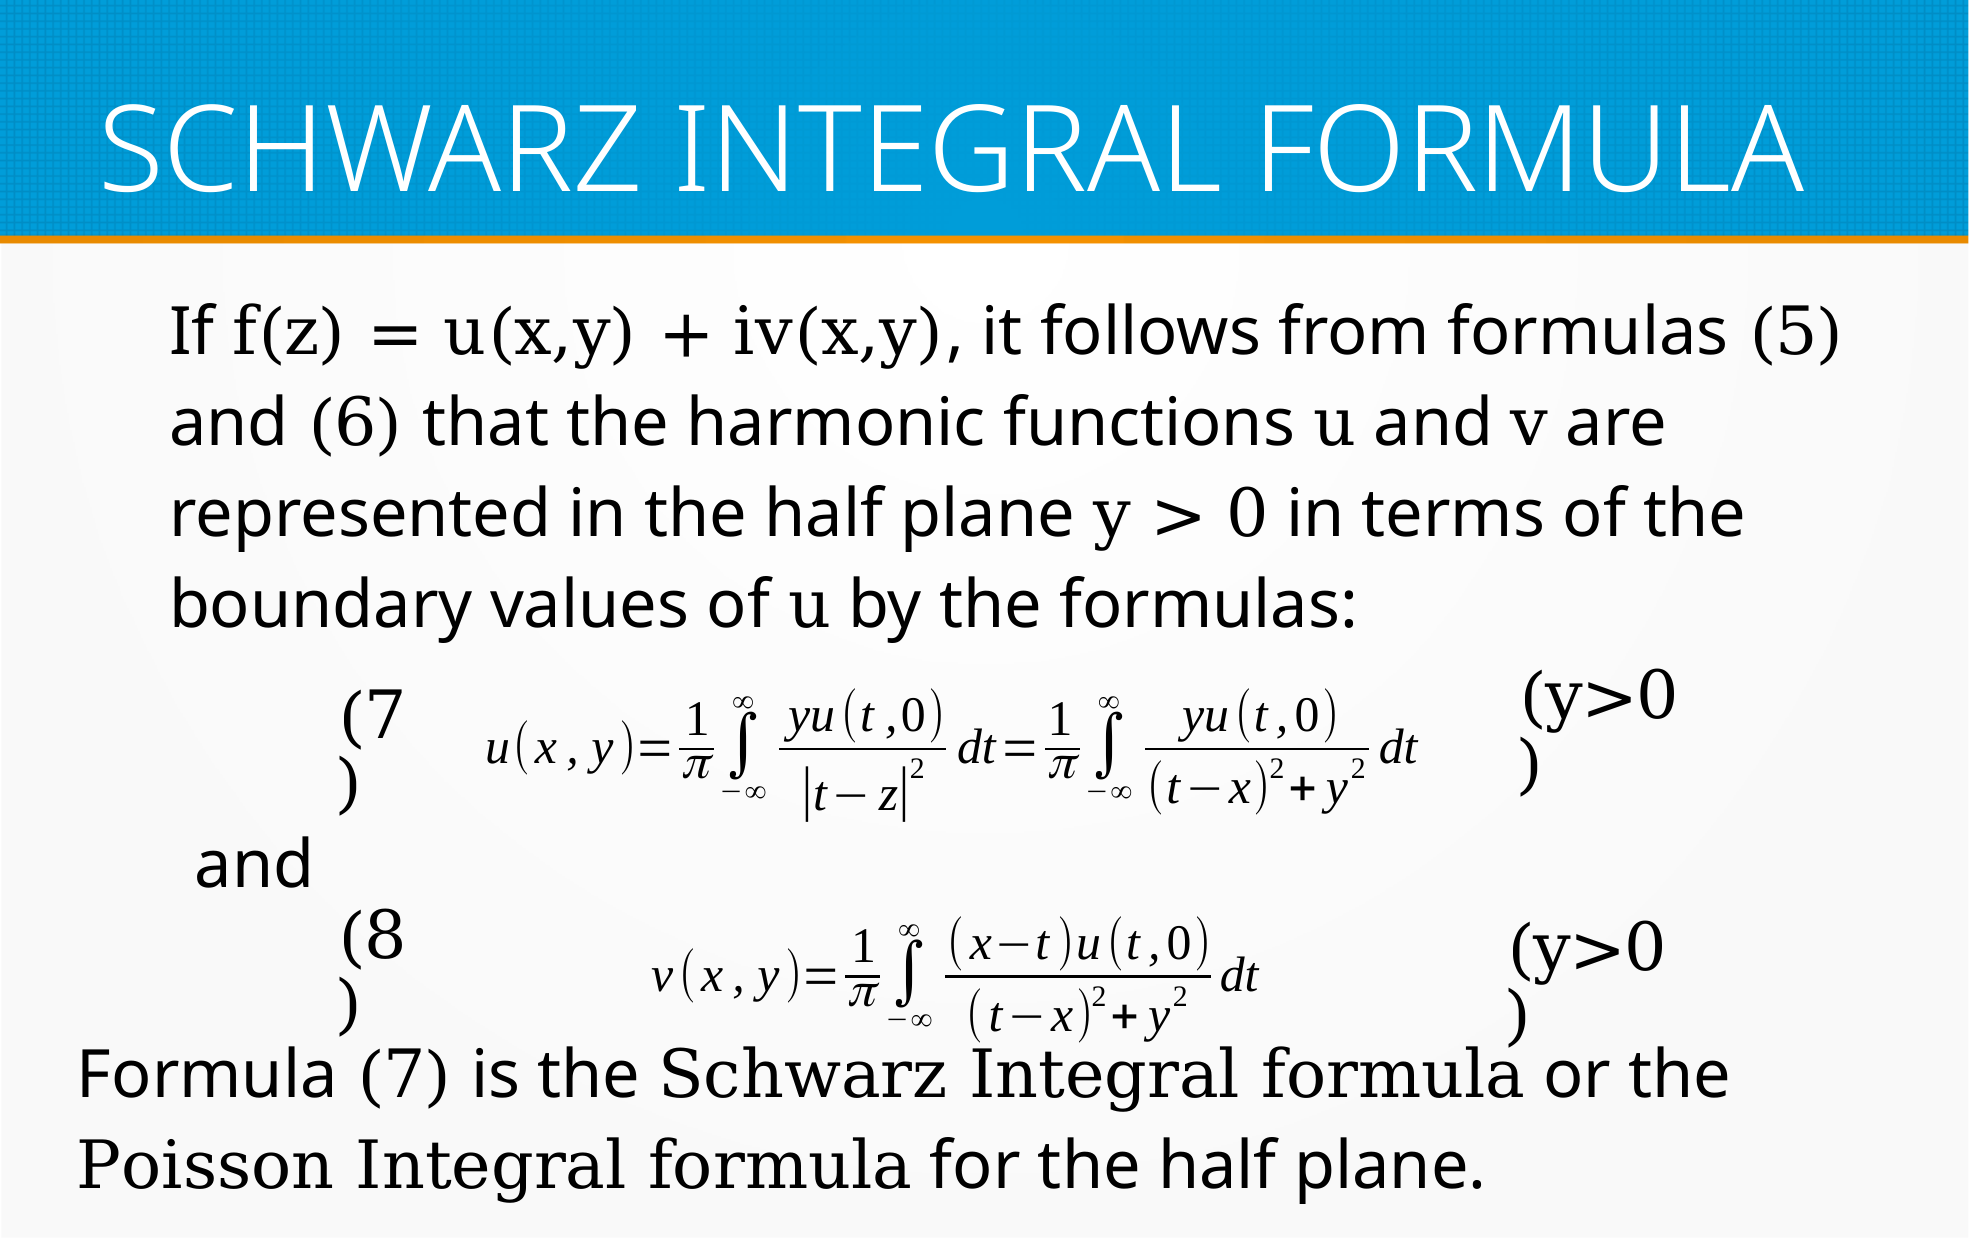

# SCHWARZ INTEGRAL FORMULA
If f(z) = u(x,y) + iv(x,y), it follows from formulas (5) and (6) that the harmonic functions u and v are represented in the half plane y > 0 in terms of the boundary values of u by the formulas:
(y>0)
(7)
and
(8)
(y>0)
Formula (7) is the Schwarz Integral formula or the Poisson Integral formula for the half plane.